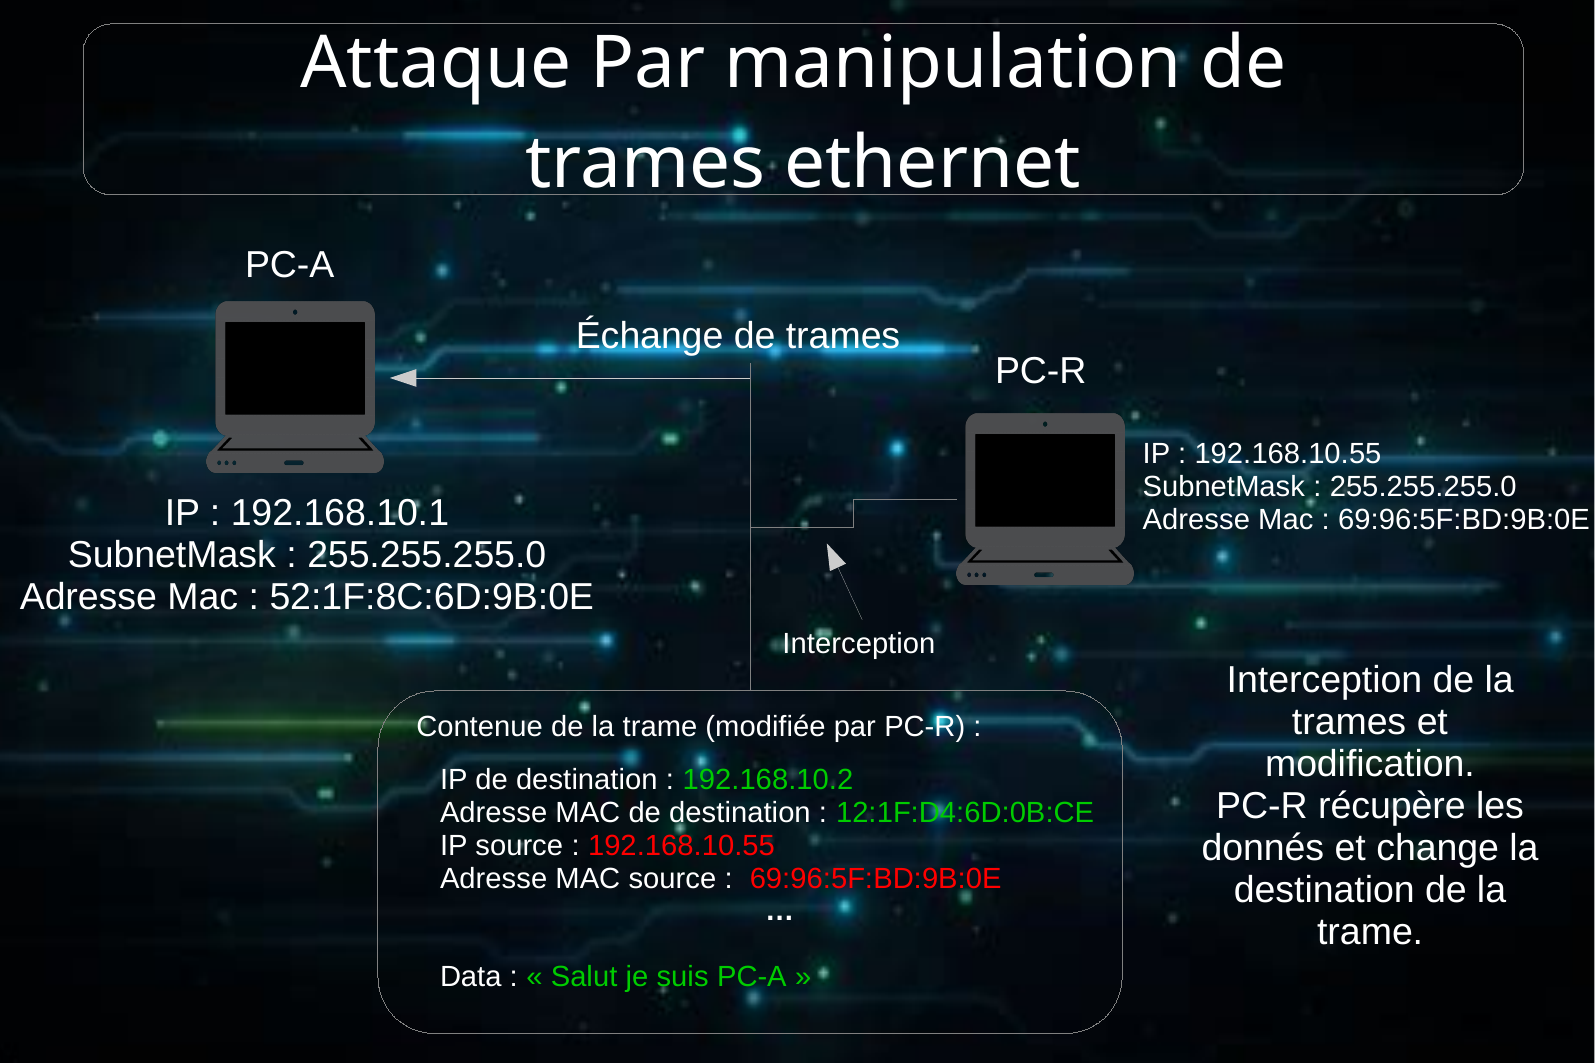

Attaque Par manipulation de
trames ethernet
PC-A
0
Échange de trames
PC-R
0
IP : 192.168.10.55
SubnetMask : 255.255.255.0
Adresse Mac : 69:96:5F:BD:9B:0E
IP : 192.168.10.1
SubnetMask : 255.255.255.0
Adresse Mac : 52:1F:8C:6D:9B:0E
Interception
Interception de la trames et modification.
PC-R récupère les donnés et change la destination de la trame.
Contenue de la trame (modifiée par PC-R) :
IP de destination : 192.168.10.2
Adresse MAC de destination : 12:1F:D4:6D:0B:CE
IP source : 192.168.10.55
Adresse MAC source : 69:96:5F:BD:9B:0E
…
Data : « Salut je suis PC-A »